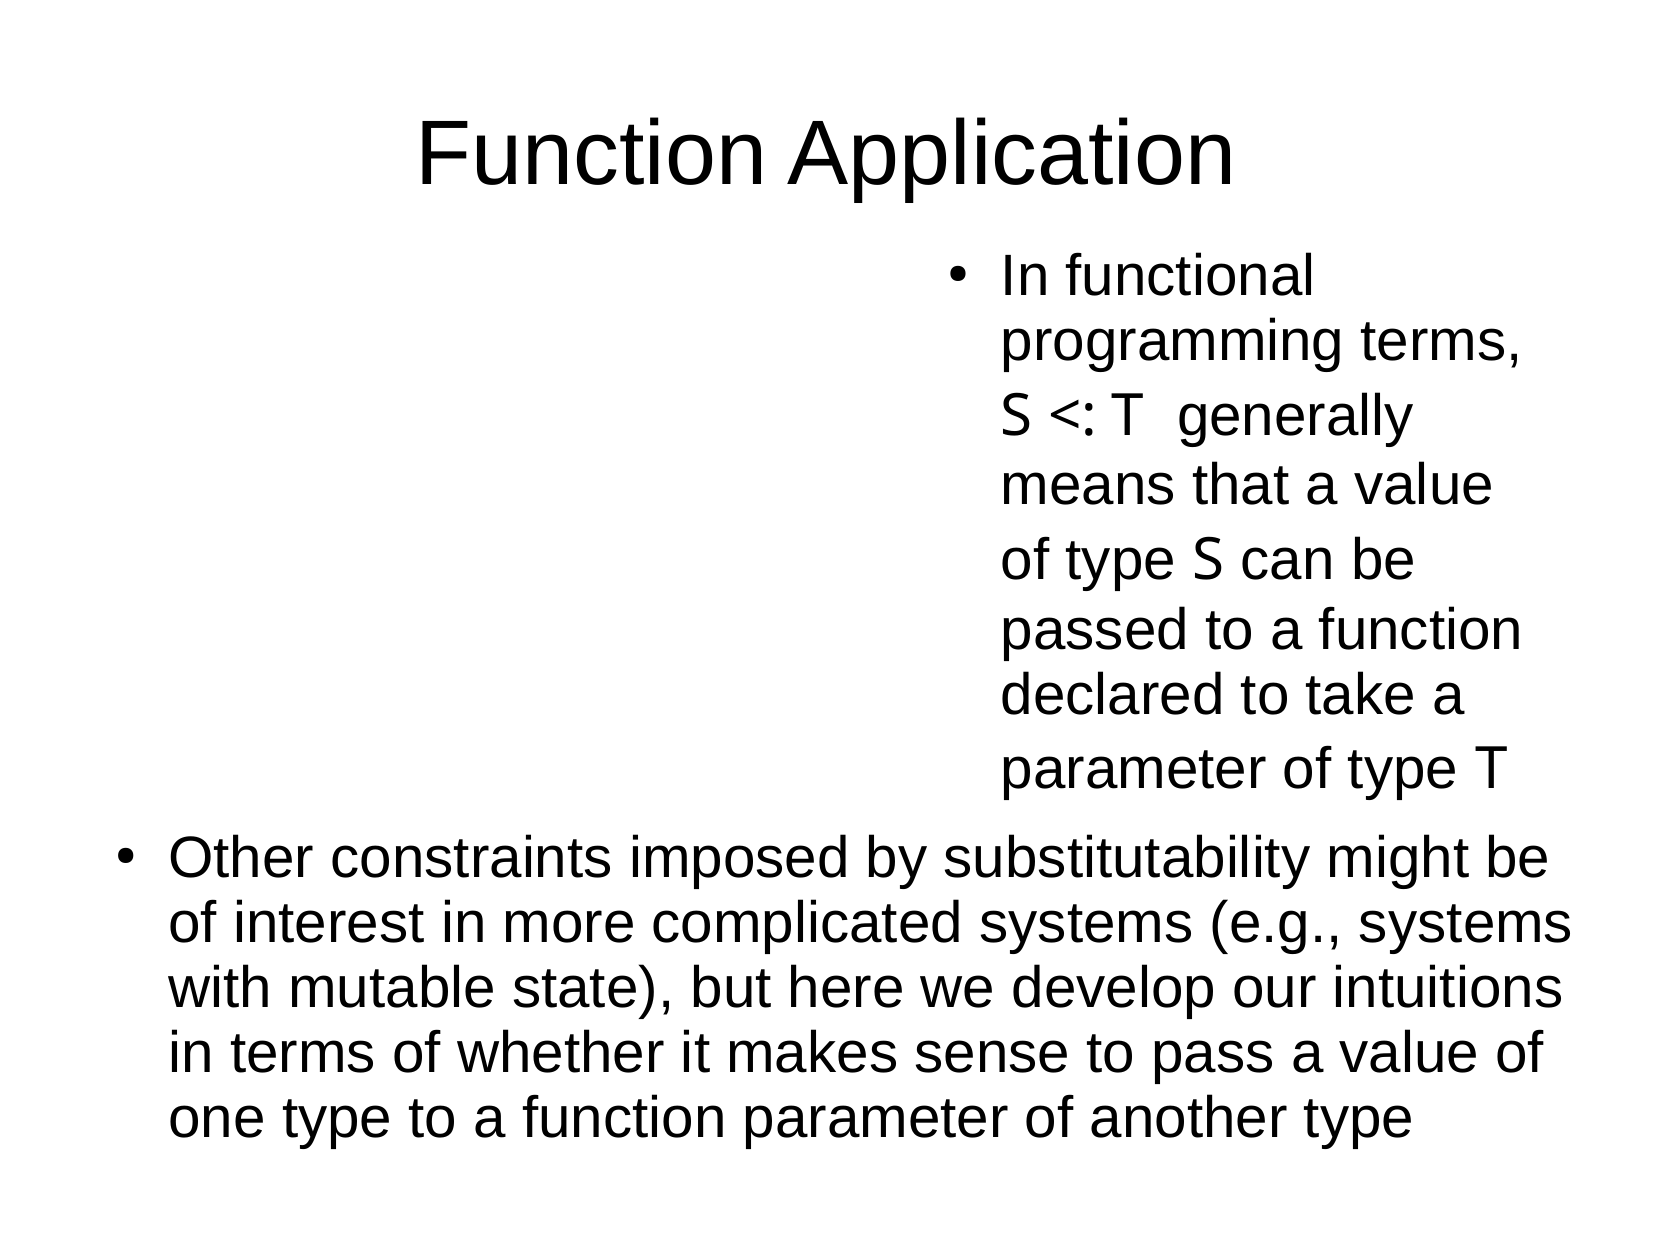

# Function Application
In functional programming terms, S <: T generally means that a value of type S can be passed to a function declared to take a parameter of type T
Other constraints imposed by substitutability might be of interest in more complicated systems (e.g., systems with mutable state), but here we develop our intuitions in terms of whether it makes sense to pass a value of one type to a function parameter of another type